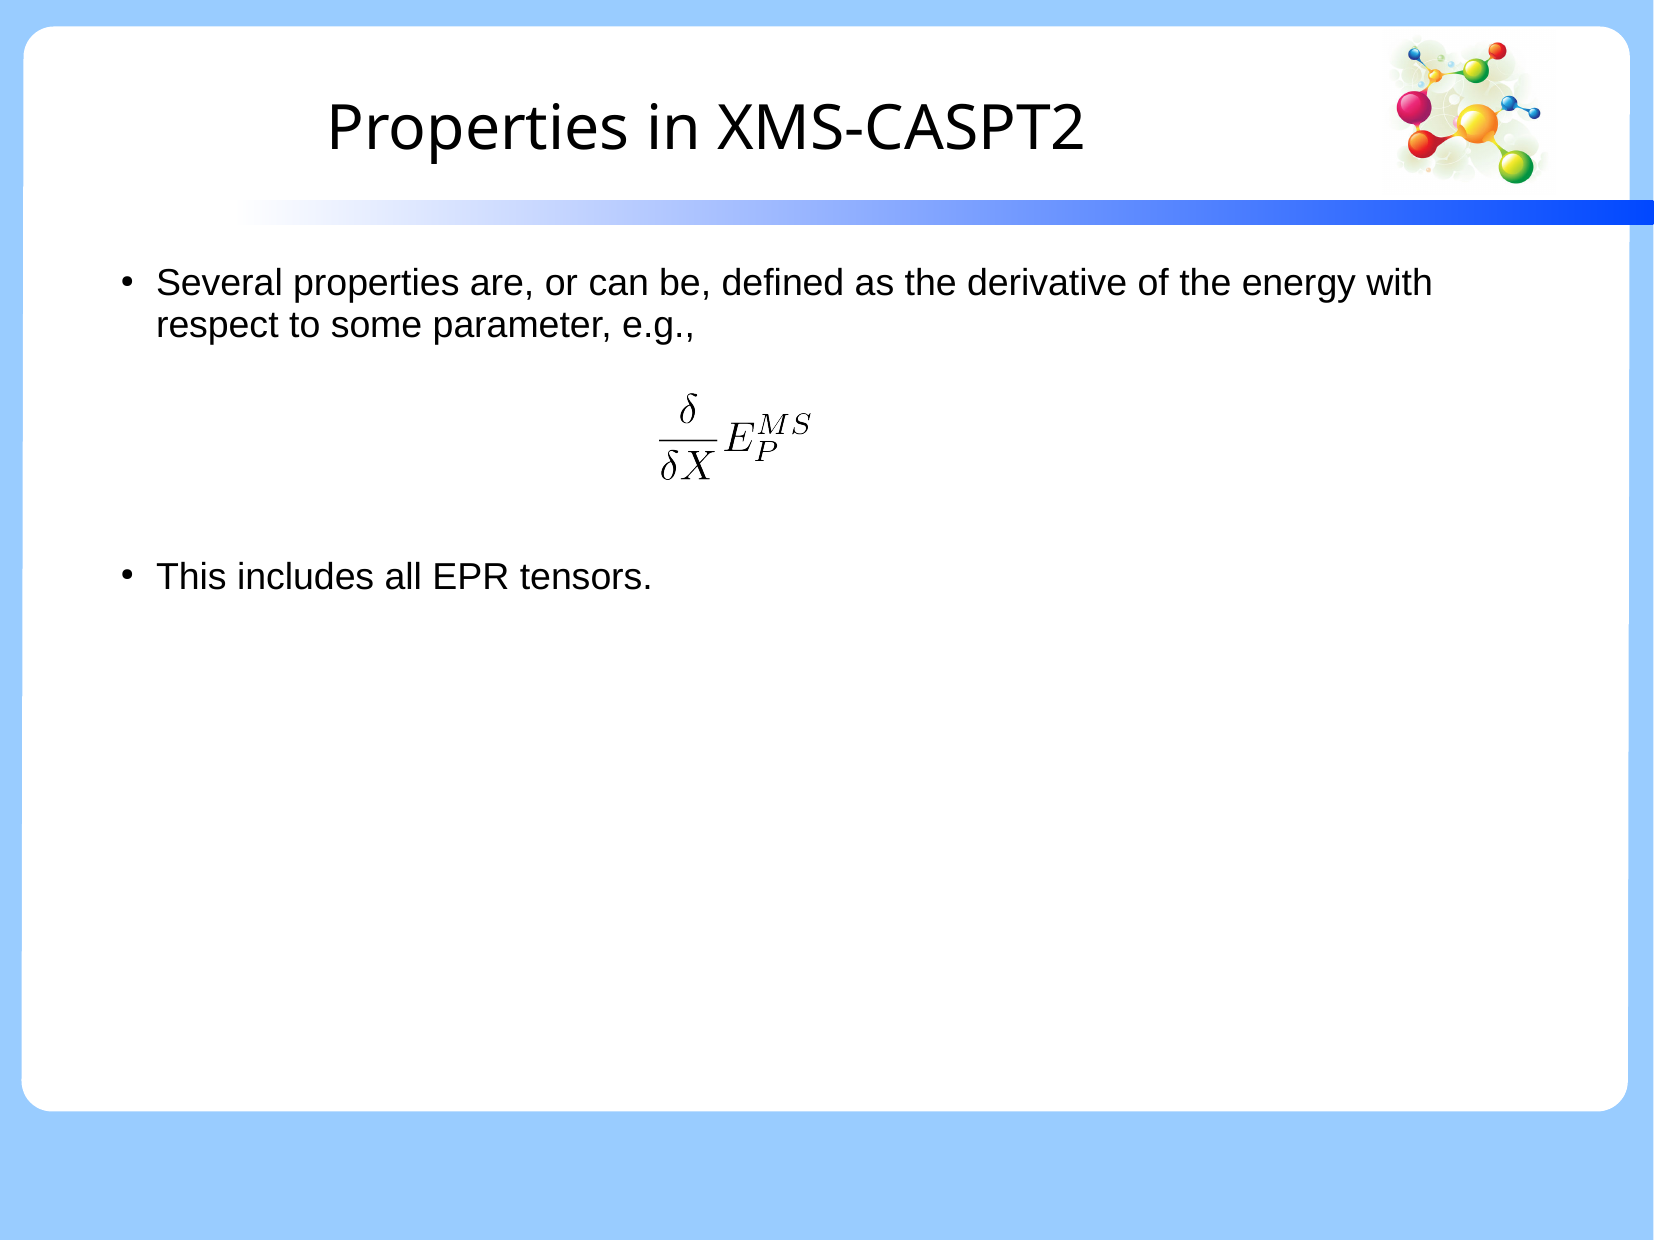

# Properties in XMS-CASPT2
Several properties are, or can be, defined as the derivative of the energy with respect to some parameter, e.g.,
This includes all EPR tensors.